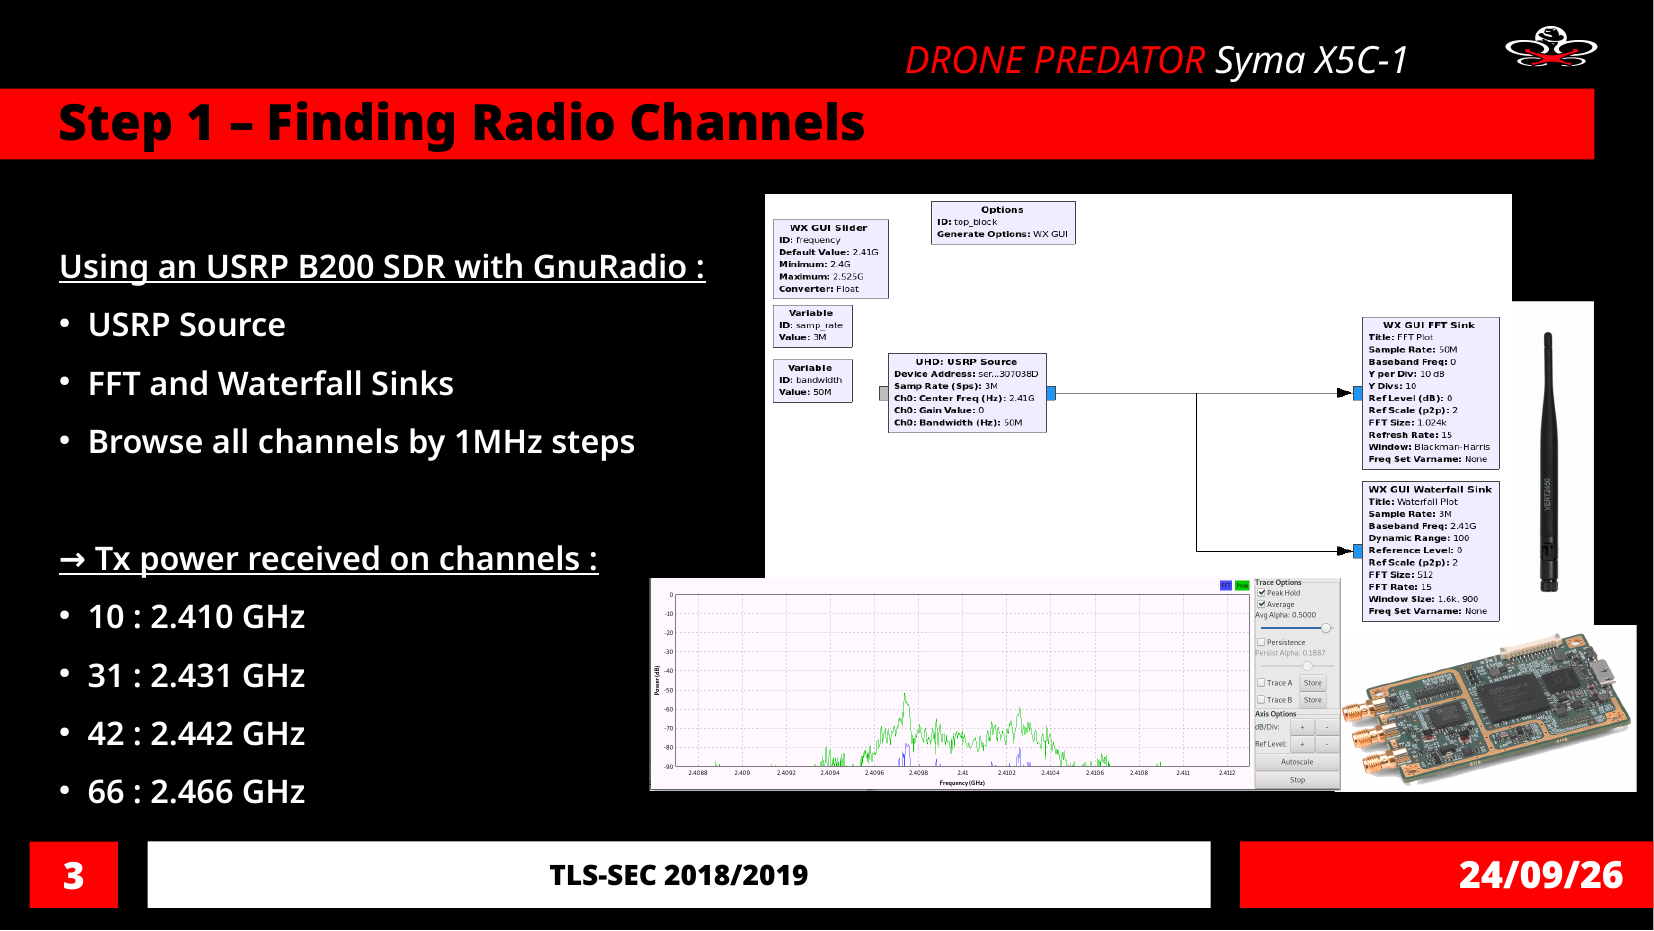

# Step 1 – Finding Radio Channels
Using an USRP B200 SDR with GnuRadio :
USRP Source
FFT and Waterfall Sinks
Browse all channels by 1MHz steps
→ Tx power received on channels :
10 : 2.410 GHz
31 : 2.431 GHz
42 : 2.442 GHz
66 : 2.466 GHz
3